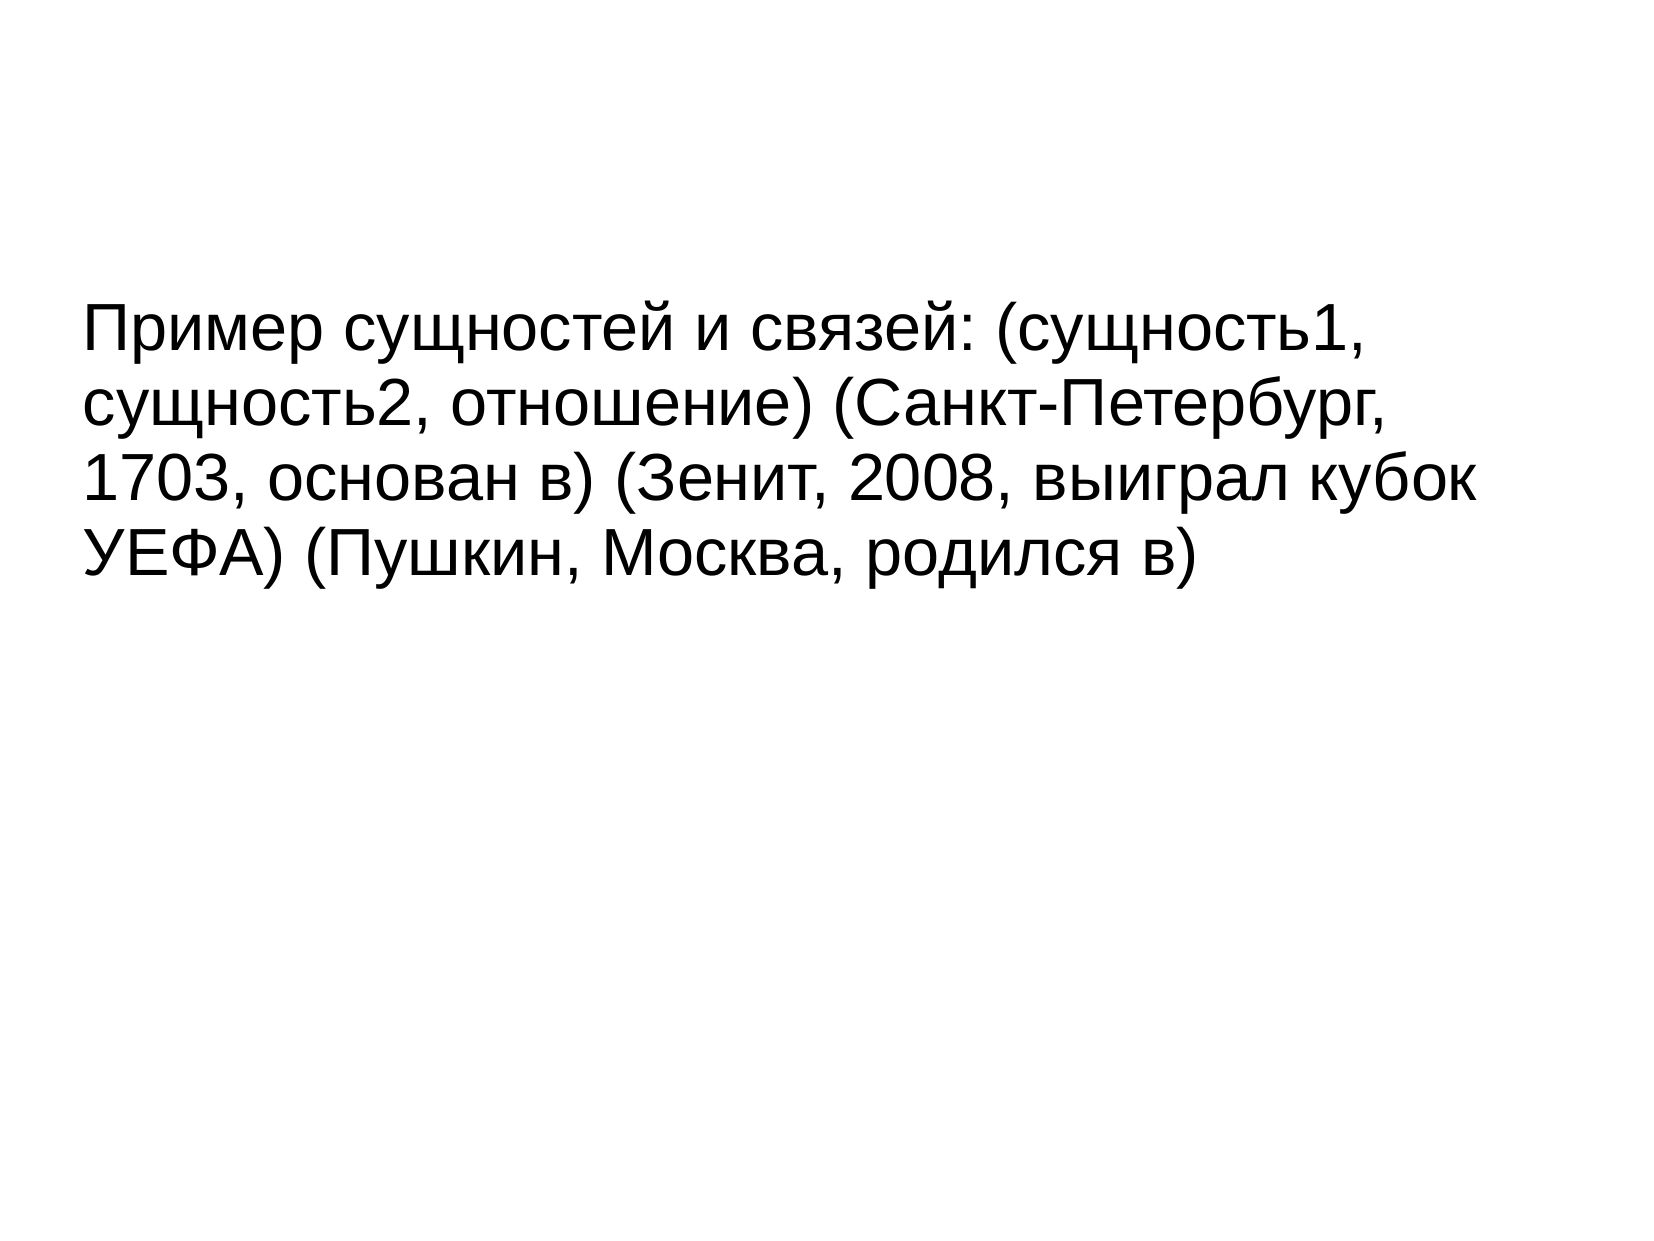

#
Пример сущностей и связей: (сущность1, сущность2, отношение) (Санкт-Петербург, 1703, основан в) (Зенит, 2008, выиграл кубок УЕФА) (Пушкин, Москва, родился в)